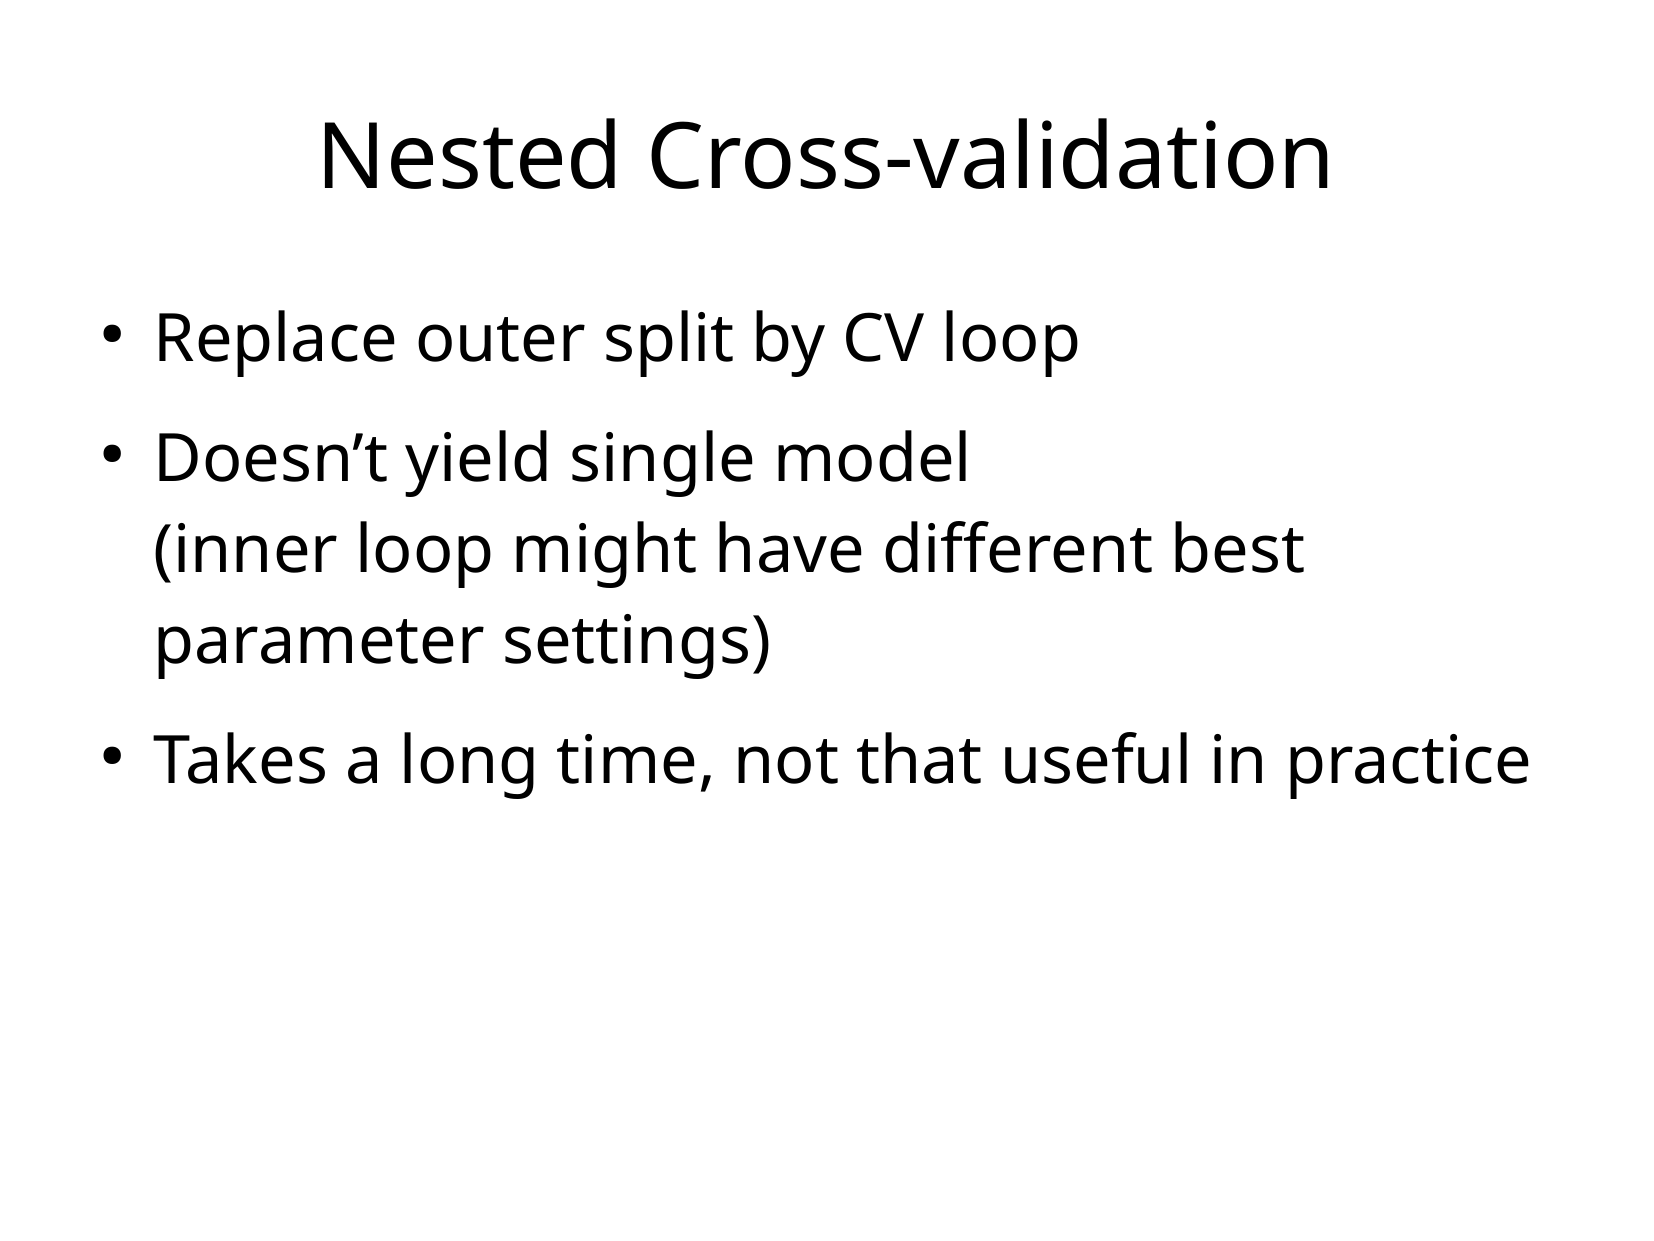

# Nested Cross-validation
Replace outer split by CV loop
Doesn’t yield single model
(inner loop might have different best parameter settings)
Takes a long time, not that useful in practice